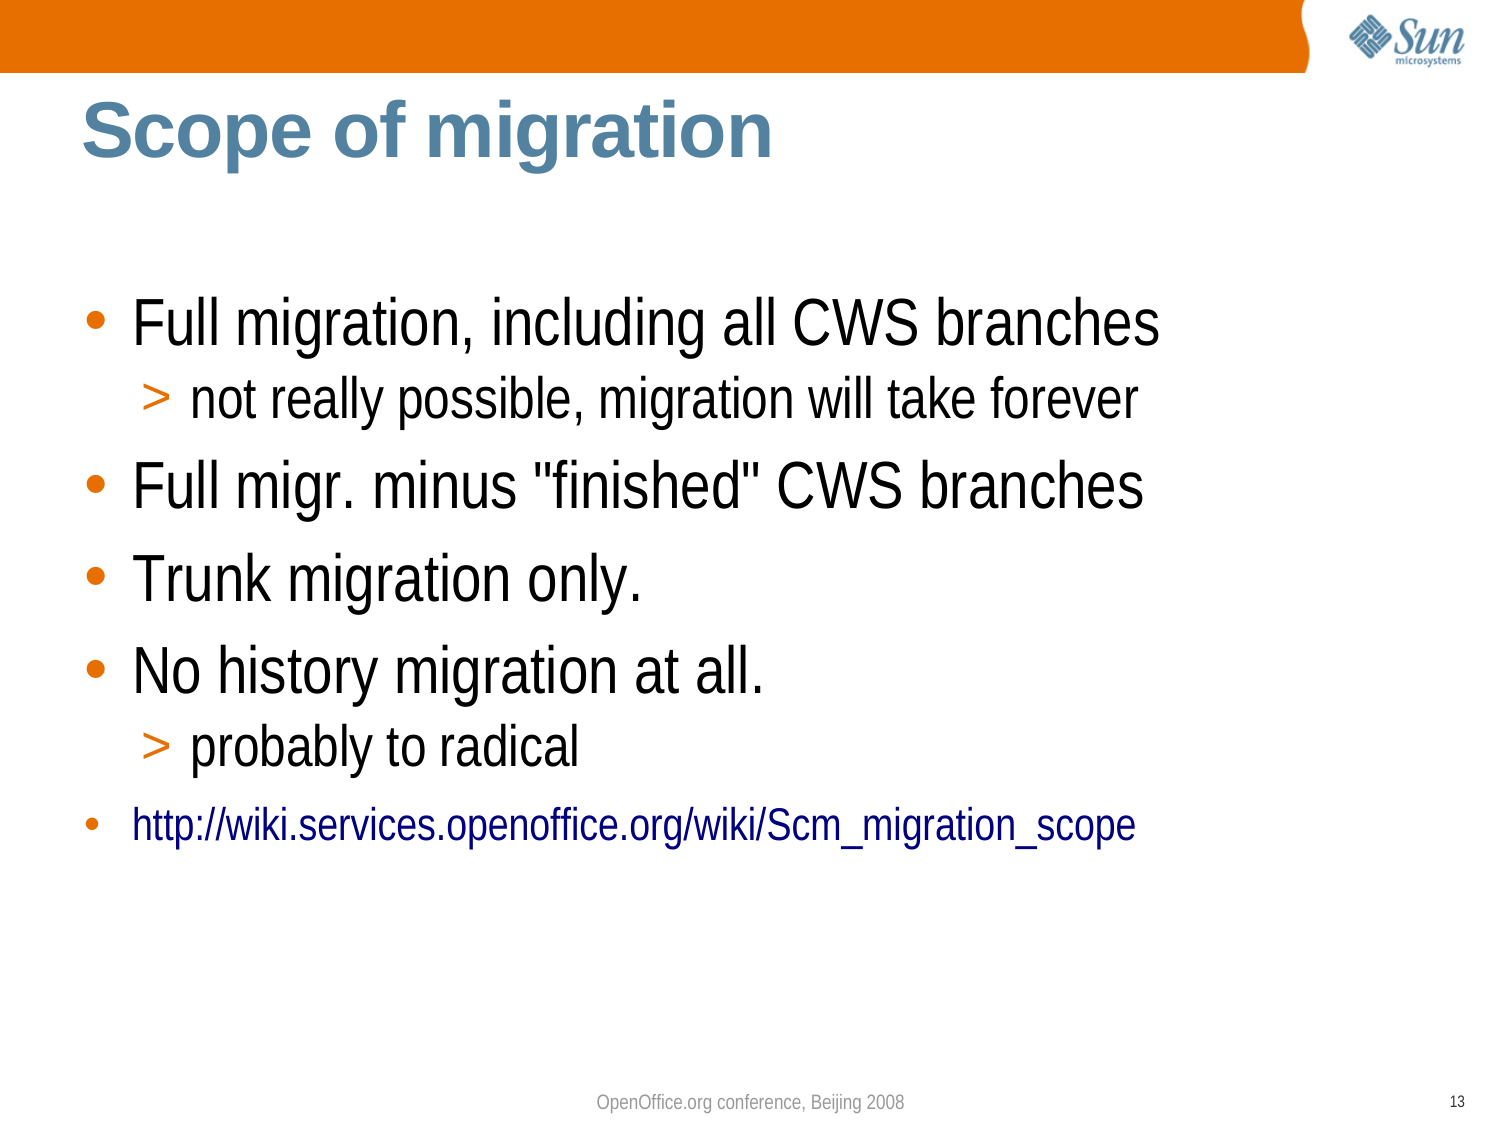

# Scope of migration
Full migration, including all CWS branches
not really possible, migration will take forever
Full migr. minus "finished" CWS branches
Trunk migration only.
No history migration at all.
probably to radical
http://wiki.services.openoffice.org/wiki/Scm_migration_scope